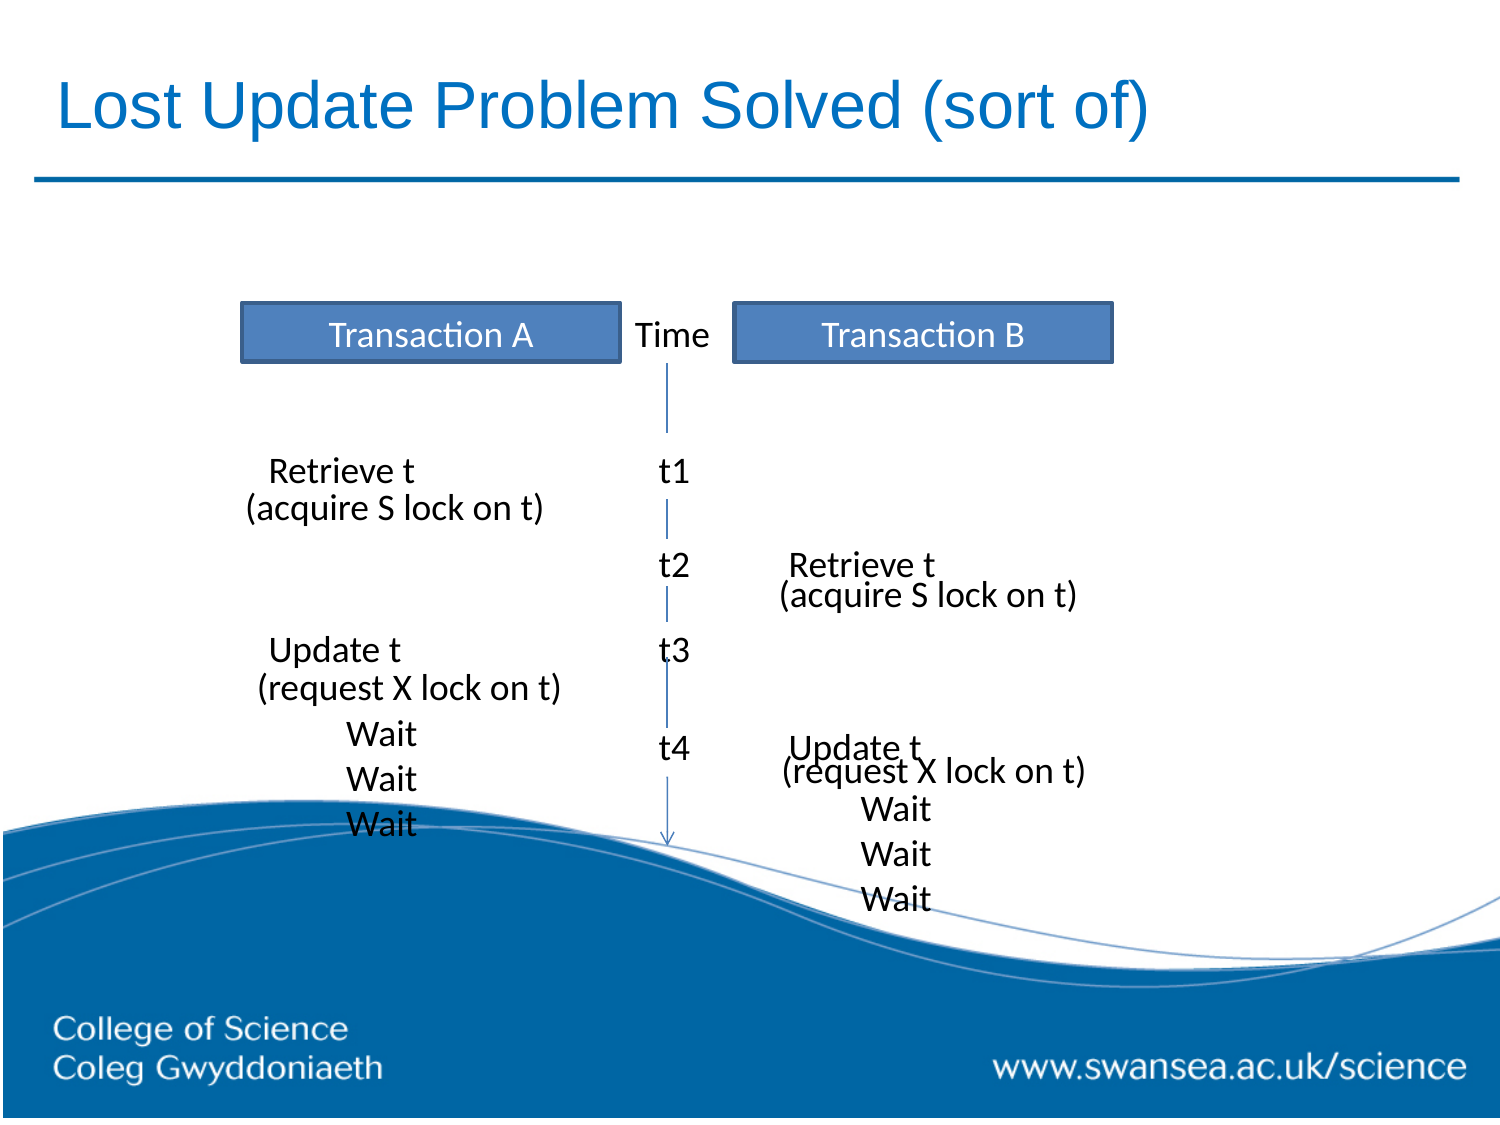

Lost Update Problem Solved (sort of)
Transaction A
Time
Transaction B
Retrieve t
t1
(acquire S lock on t)
t2
Retrieve t
(acquire S lock on t)
Update t
t3
(request X lock on t)
Wait
Wait
Wait
t4
Update t
(request X lock on t)
Wait
Wait
Wait